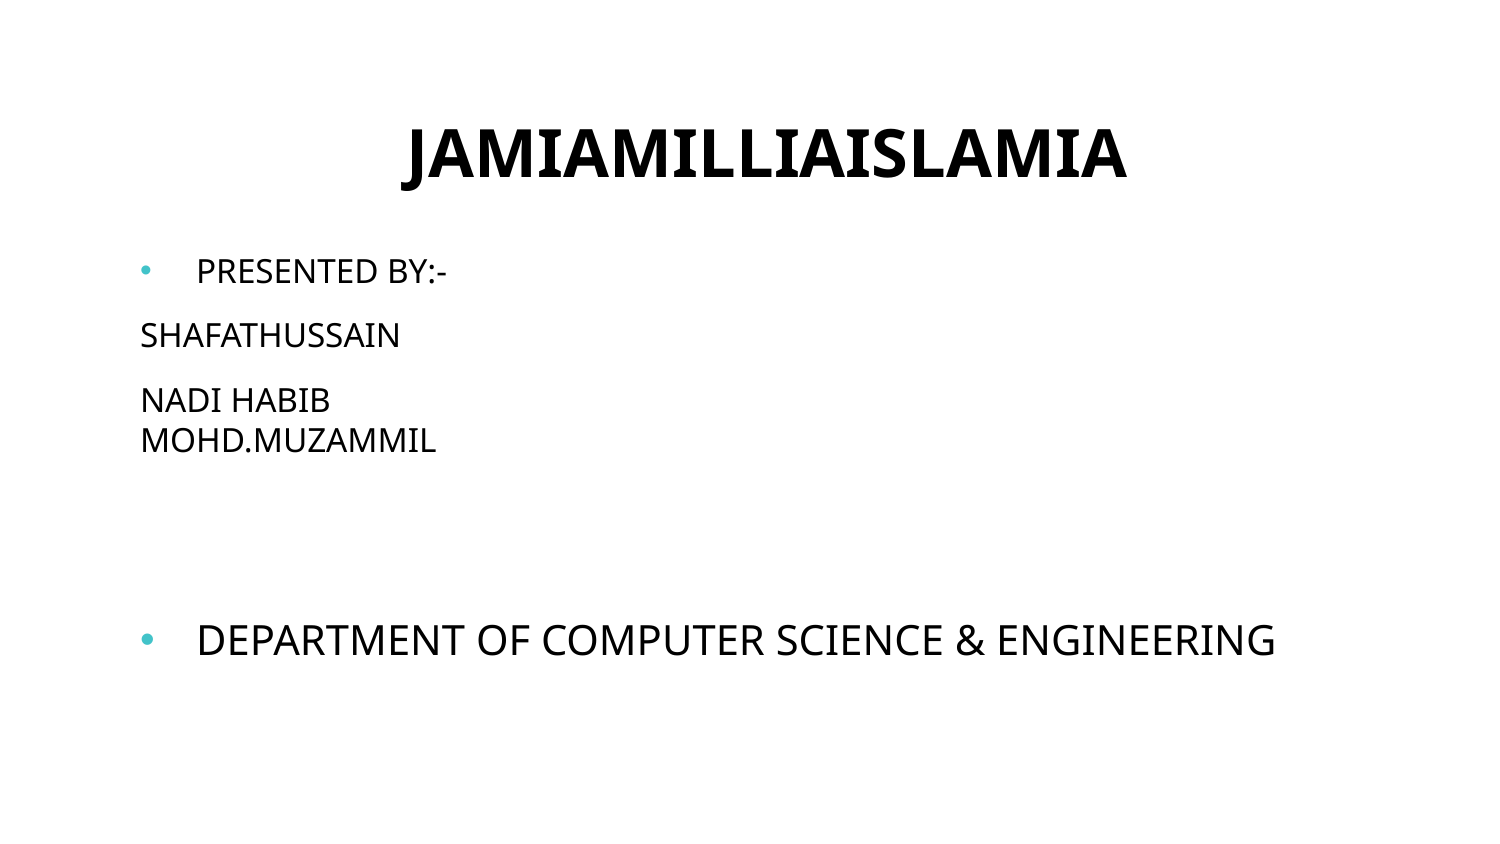

# JAMIAMILLIAISLAMIA
PRESENTED BY:-
SHAFATHUSSAIN
NADI HABIB
MOHD.MUZAMMIL
DEPARTMENT OF COMPUTER SCIENCE & ENGINEERING